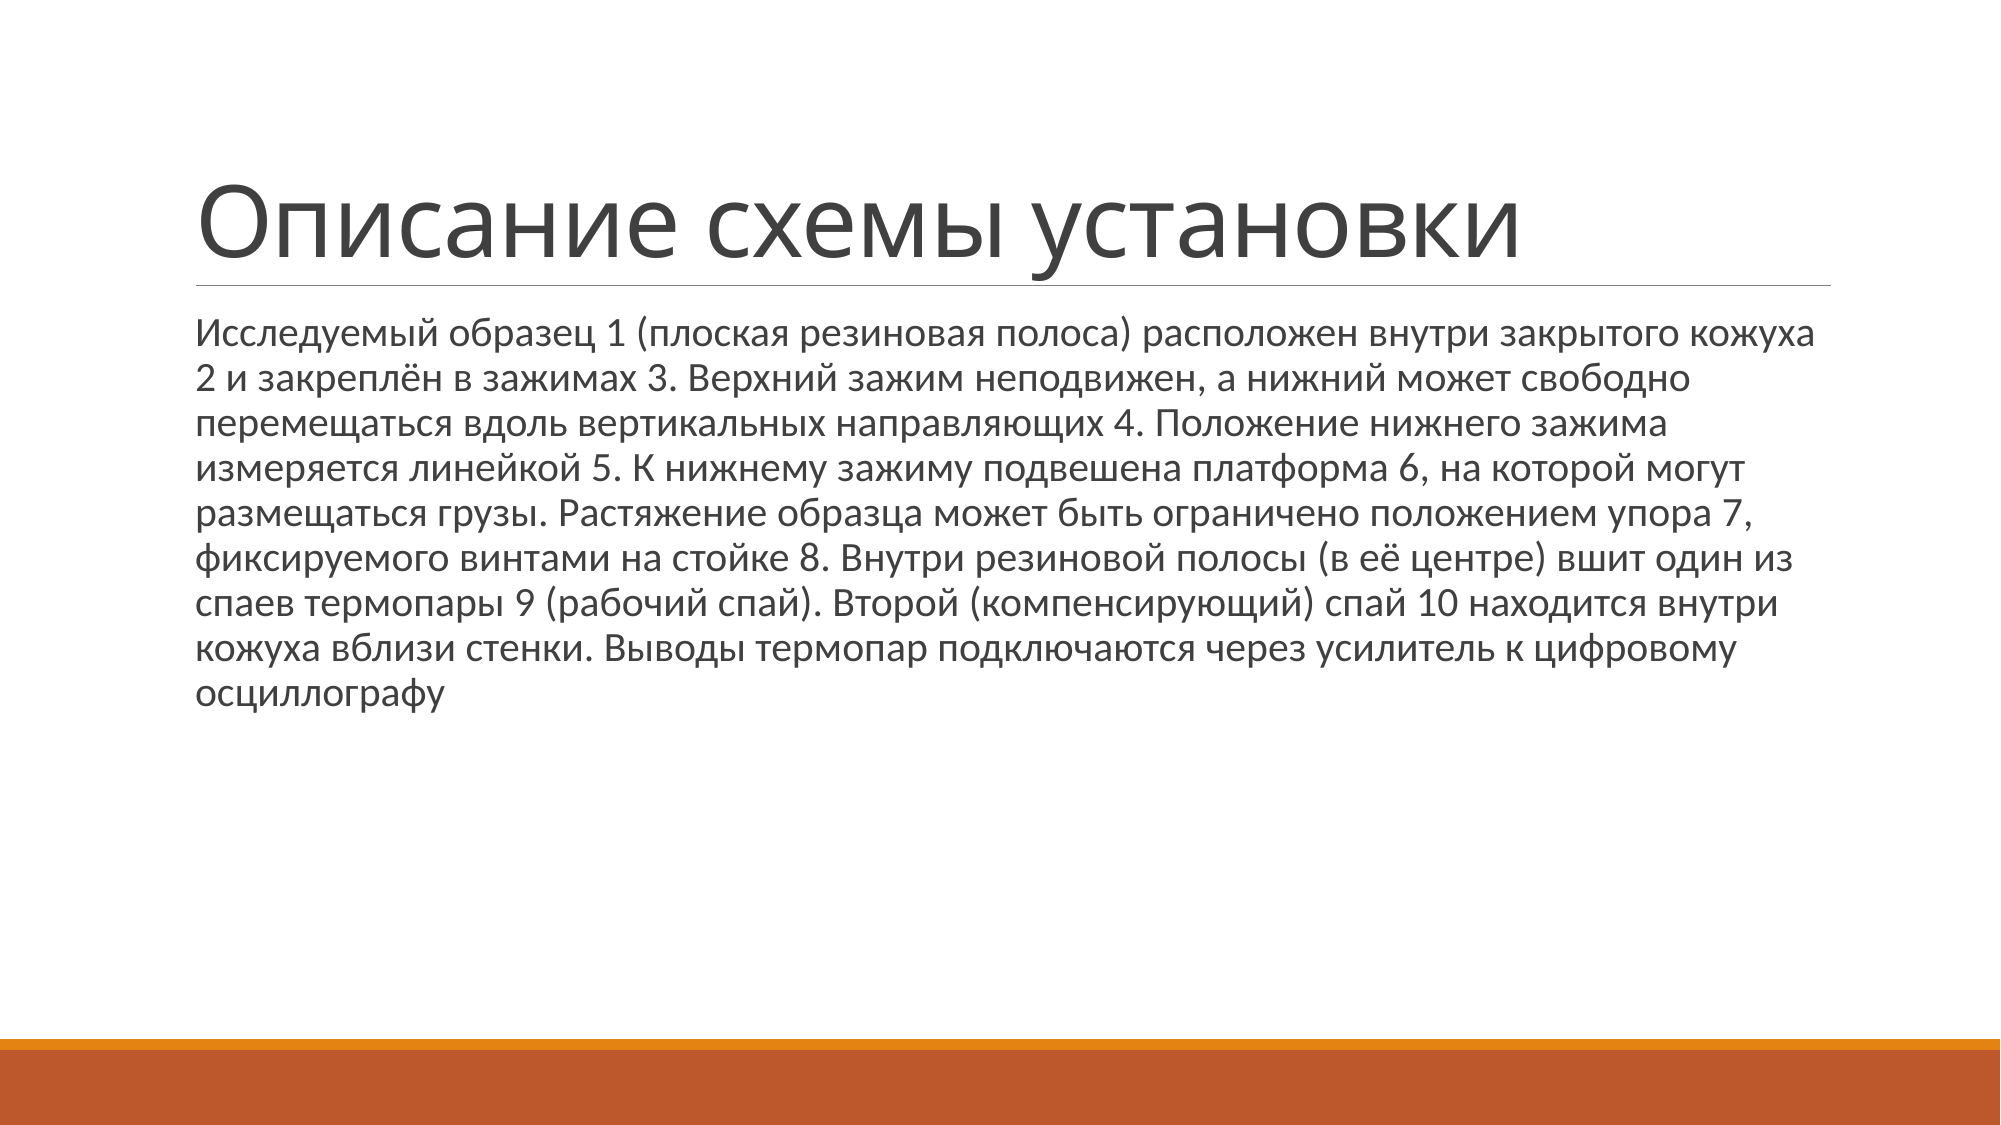

# Описание схемы установки
Исследуемый образец 1 (плоская резиновая полоса) расположен внутри закрытого кожуха 2 и закреплён в зажимах 3. Верхний зажим неподвижен, а нижний может свободно перемещаться вдоль вертикальных направляющих 4. Положение нижнего зажима измеряется линейкой 5. К нижнему зажиму подвешена платформа 6, на которой могут размещаться грузы. Растяжение образца может быть ограничено положением упора 7, фиксируемого винтами на стойке 8. Внутри резиновой полосы (в её центре) вшит один из спаев термопары 9 (рабочий спай). Второй (компенсирующий) спай 10 находится внутри кожуха вблизи стенки. Выводы термопар подключаются через усилитель к цифровому осциллографу